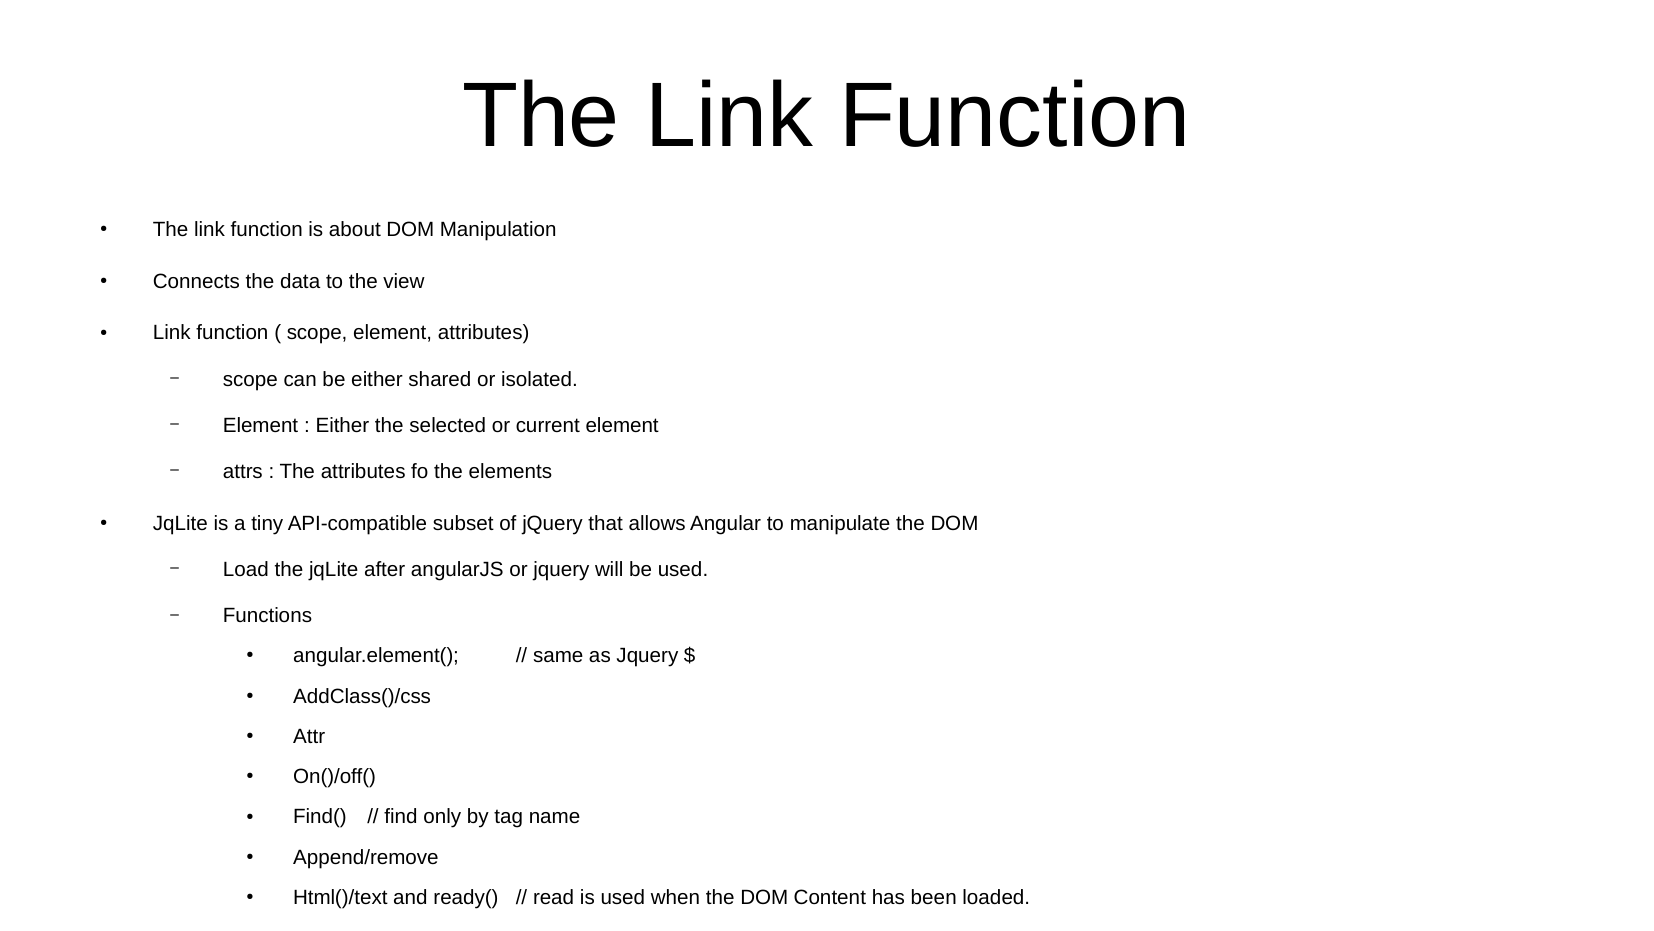

# The Link Function
The link function is about DOM Manipulation
Connects the data to the view
Link function ( scope, element, attributes)
scope can be either shared or isolated.
Element : Either the selected or current element
attrs : The attributes fo the elements
JqLite is a tiny API-compatible subset of jQuery that allows Angular to manipulate the DOM
Load the jqLite after angularJS or jquery will be used.
Functions
angular.element();			// same as Jquery $
AddClass()/css
Attr
On()/off()
Find()					// find only by tag name
Append/remove
Html()/text and ready()			// read is used when the DOM Content has been loaded.